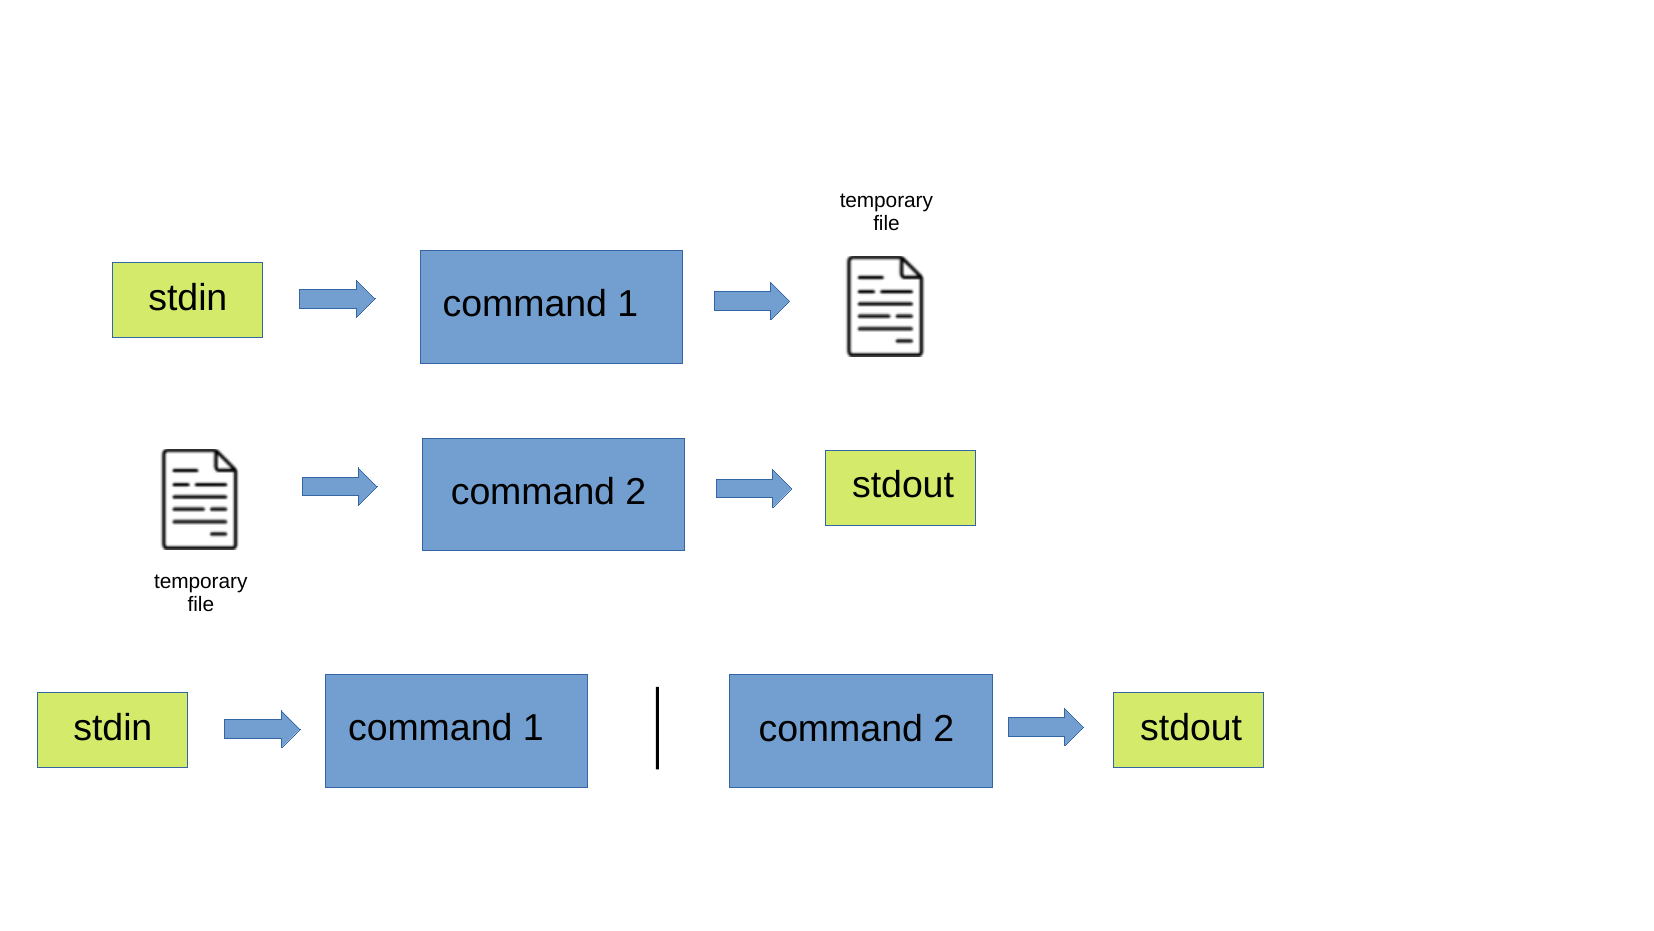

temporary
file
command 1
stdin
command 2
stdout
temporary
file
command 1
command 2
stdin
stdout